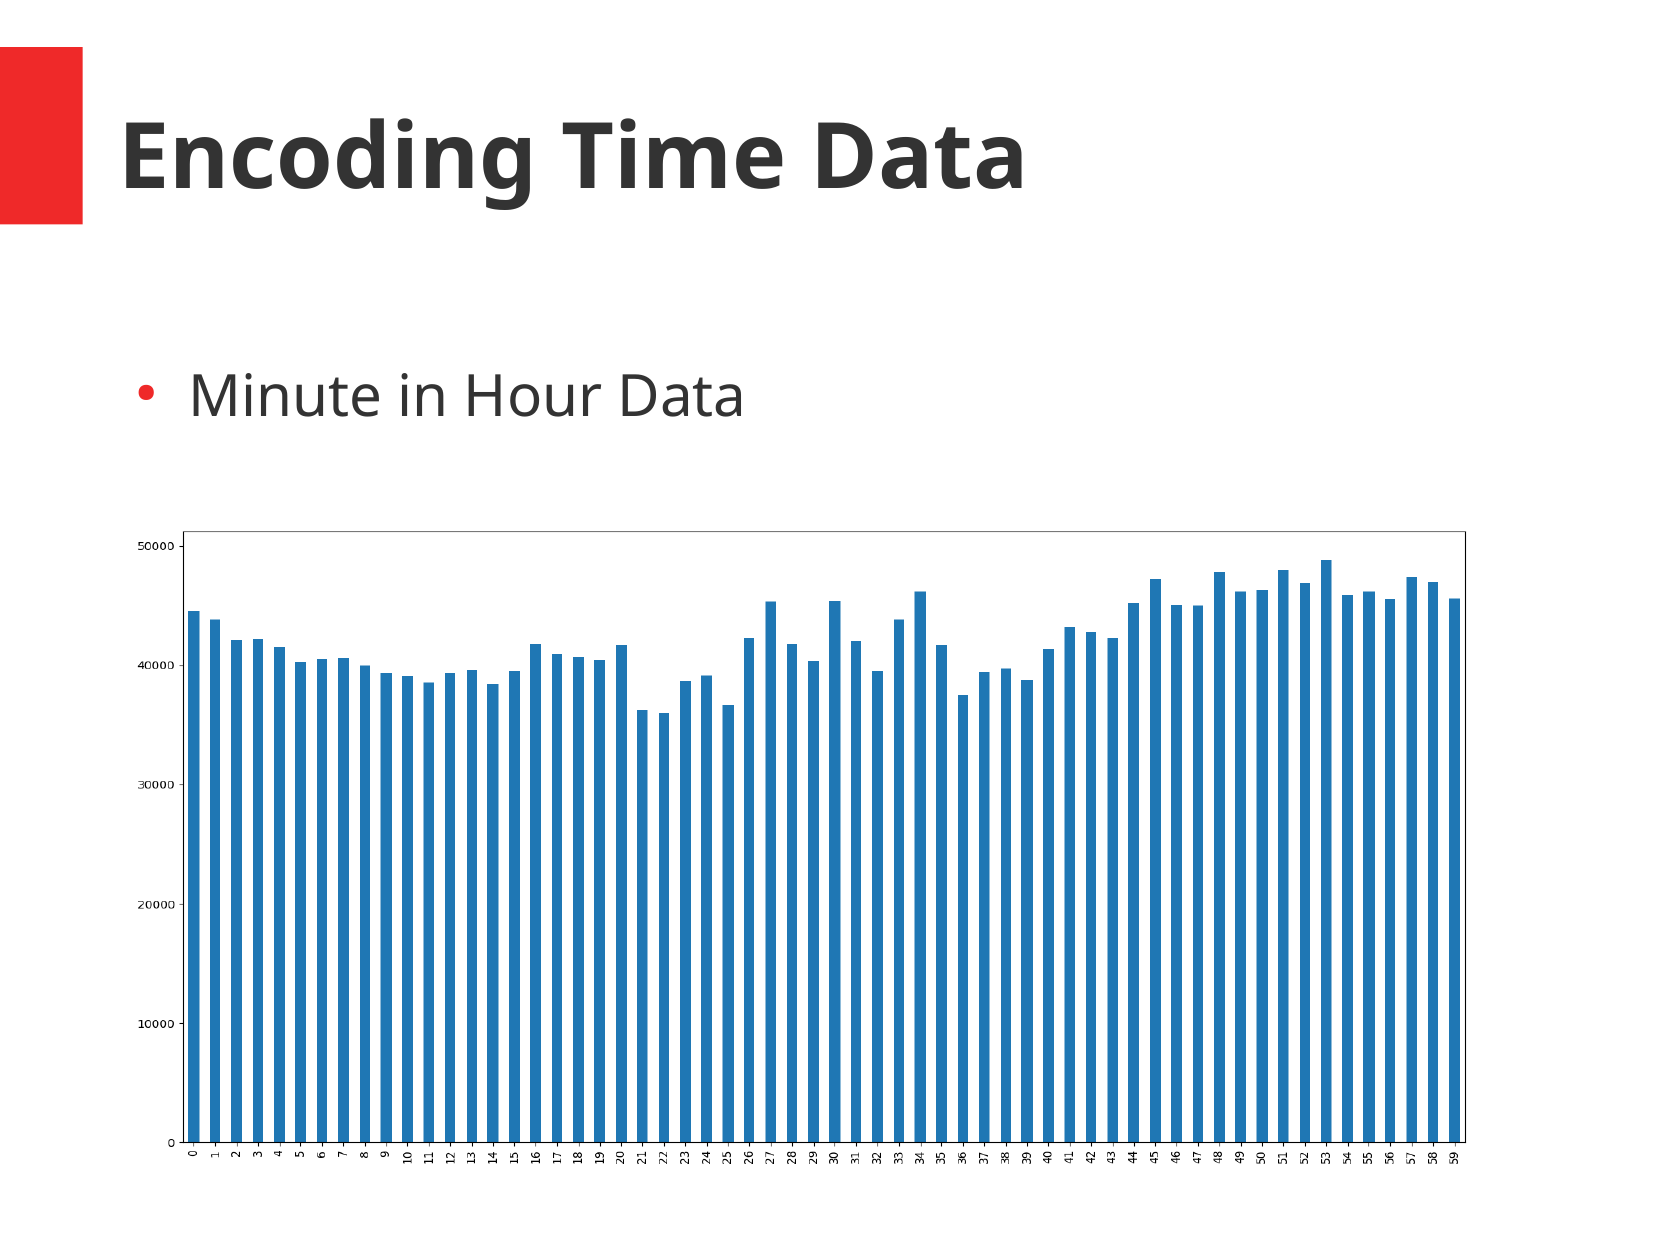

# Encoding Time Data
Minute in Hour Data
10